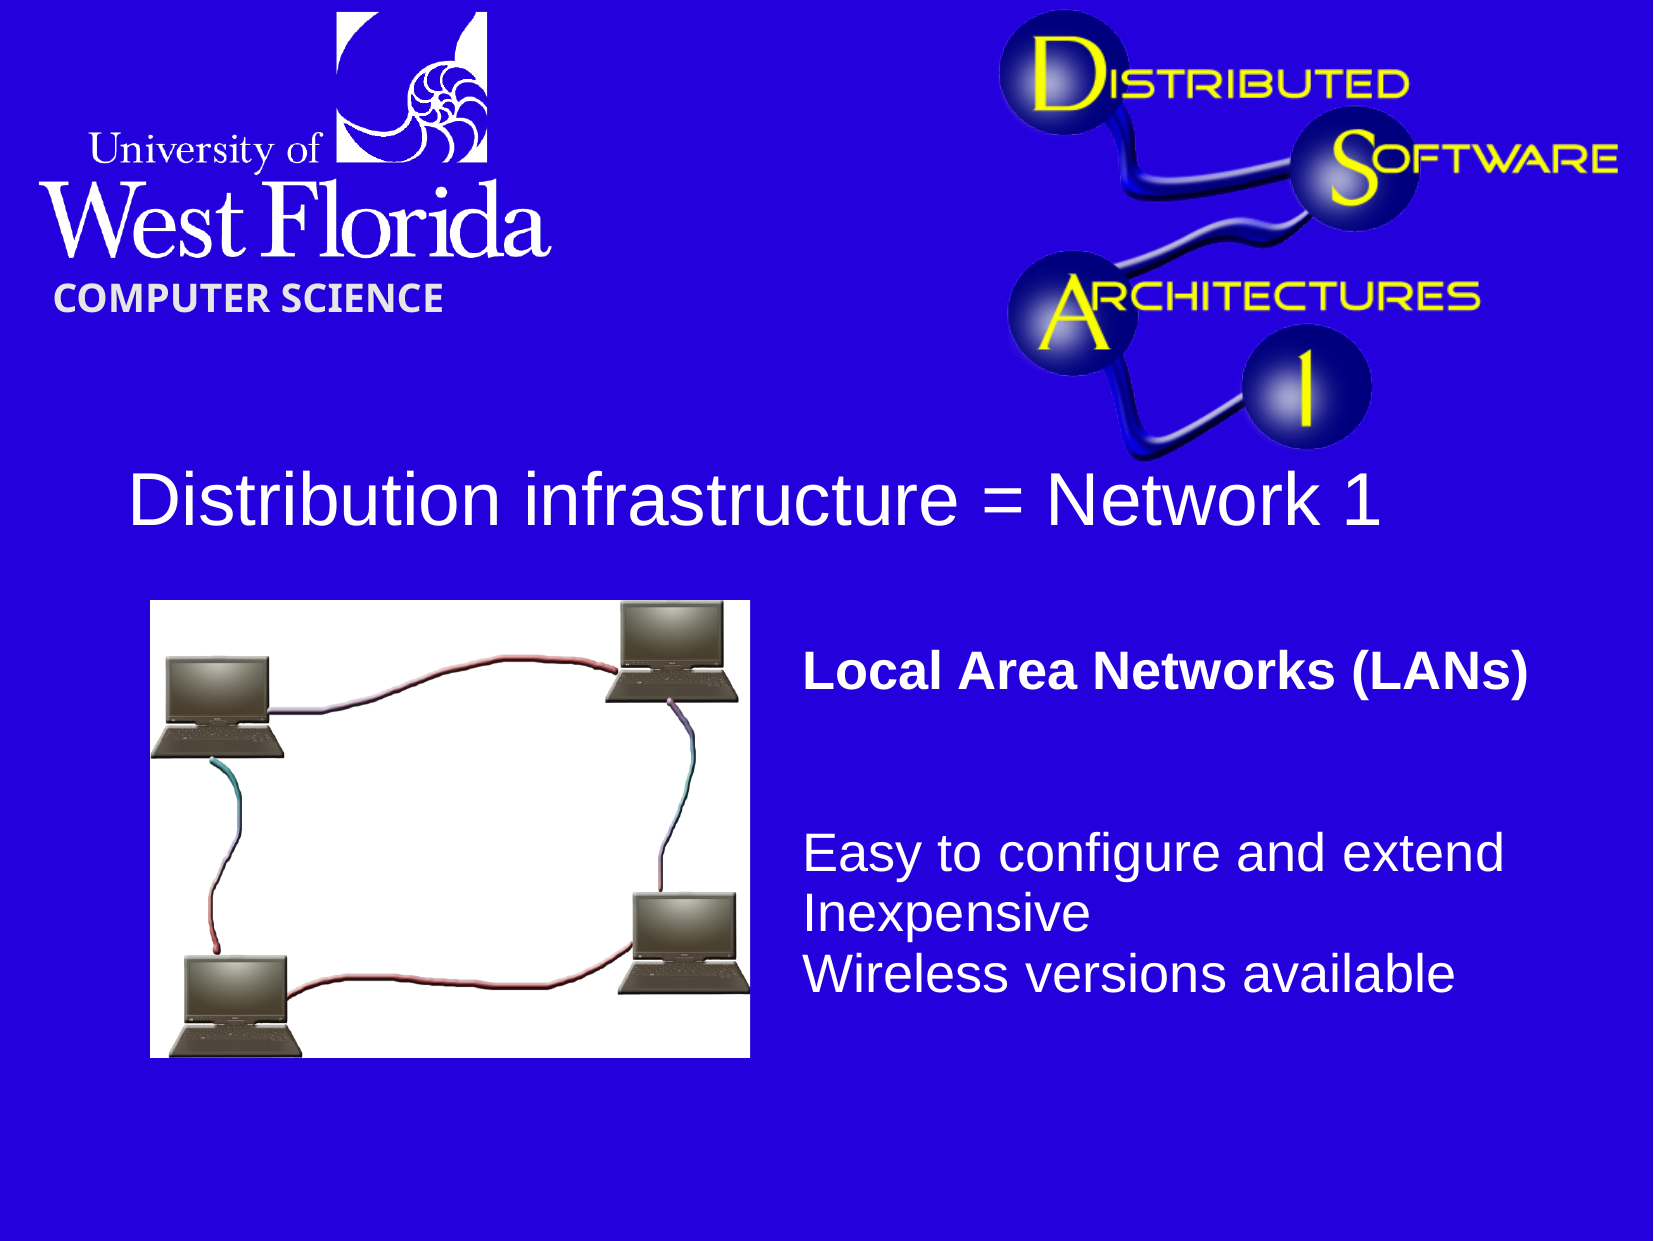

COMPUTER SCIENCE
Distribution infrastructure = Network 1
Local Area Networks (LANs)
Easy to configure and extend
Inexpensive
Wireless versions available